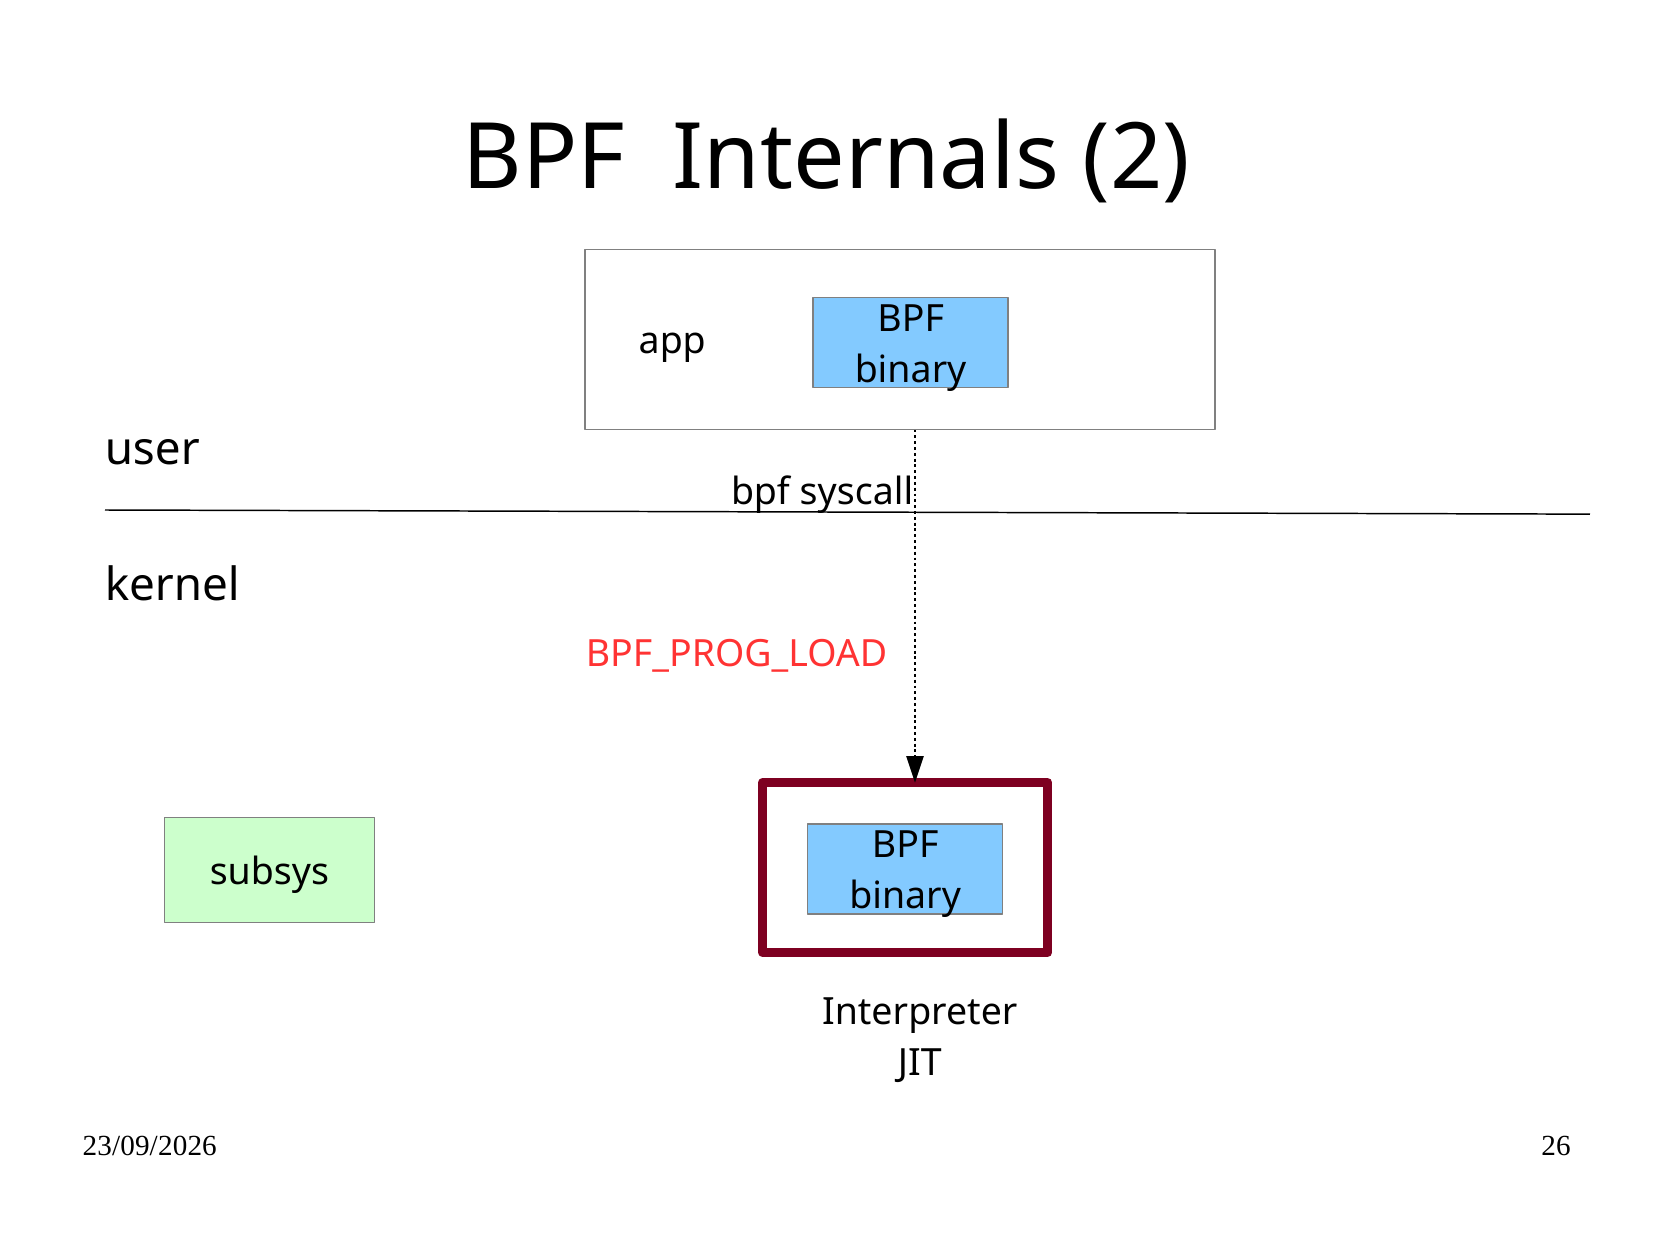

# BPF Internals (2)
 app
BPF
binary
user
bpf syscall
kernel
BPF_PROG_LOAD
subsys
BPF
binary
Interpreter
JIT
26